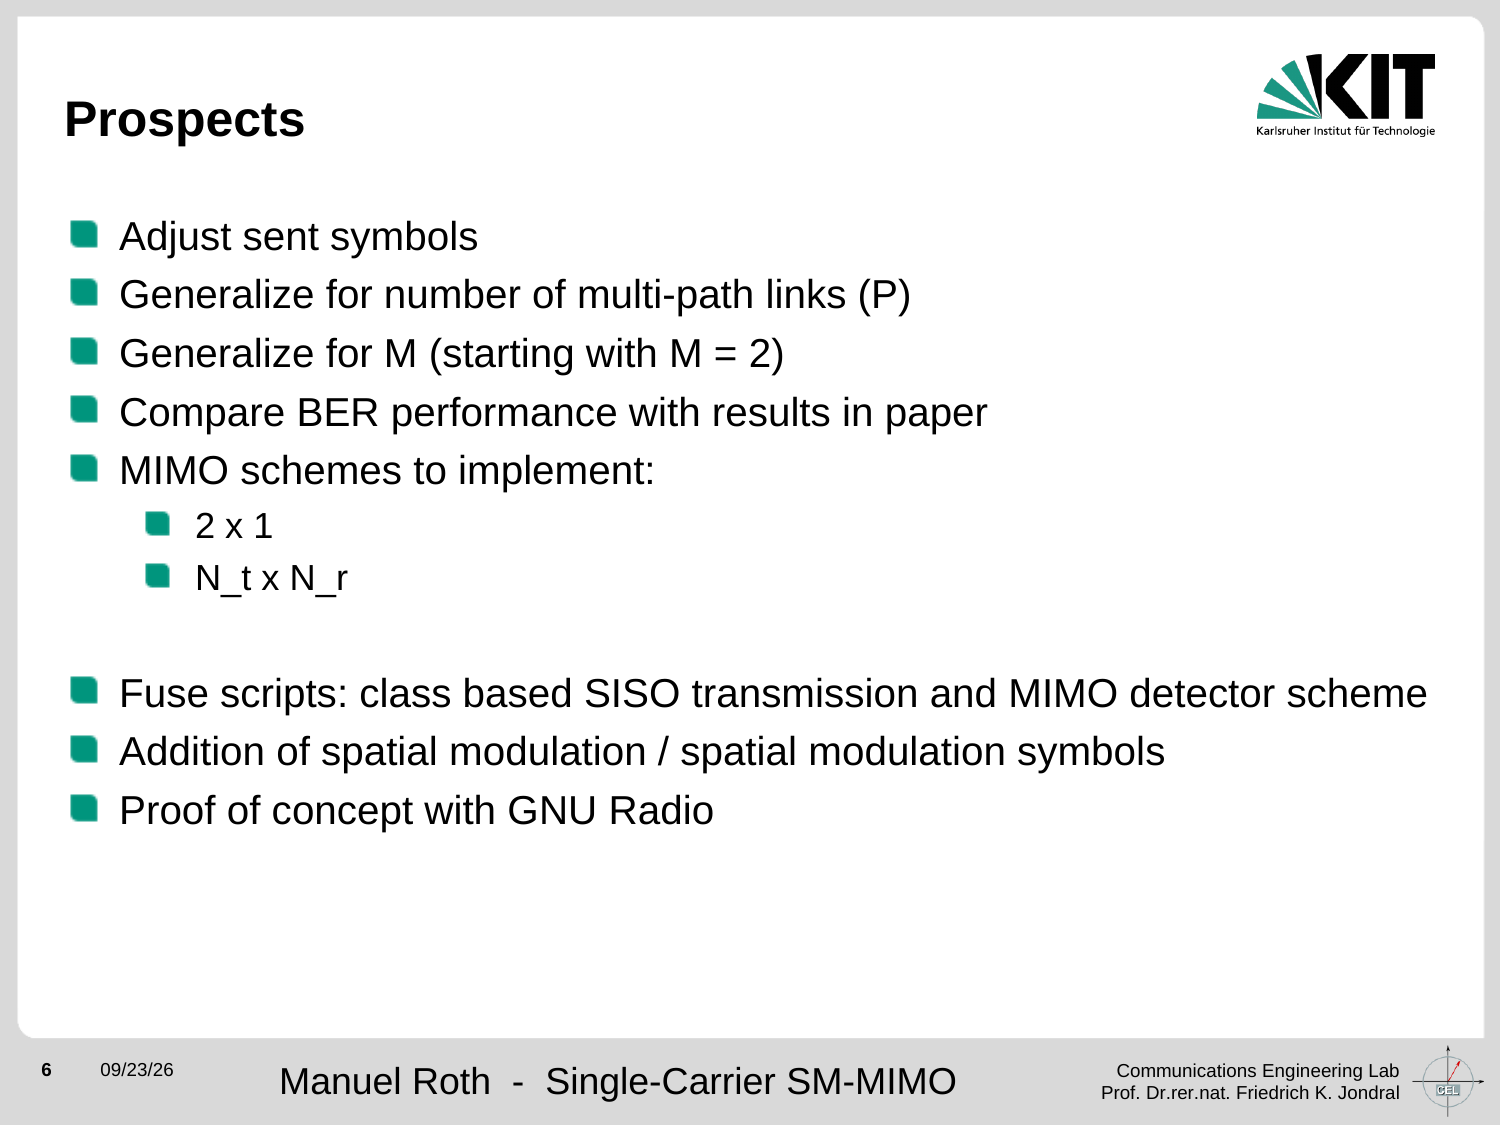

# Prospects
Adjust sent symbols
Generalize for number of multi-path links (P)
Generalize for M (starting with M = 2)
Compare BER performance with results in paper
MIMO schemes to implement:
2 x 1
N_t x N_r
Fuse scripts: class based SISO transmission and MIMO detector scheme
Addition of spatial modulation / spatial modulation symbols
Proof of concept with GNU Radio
Manuel Roth - Single-Carrier SM-MIMO